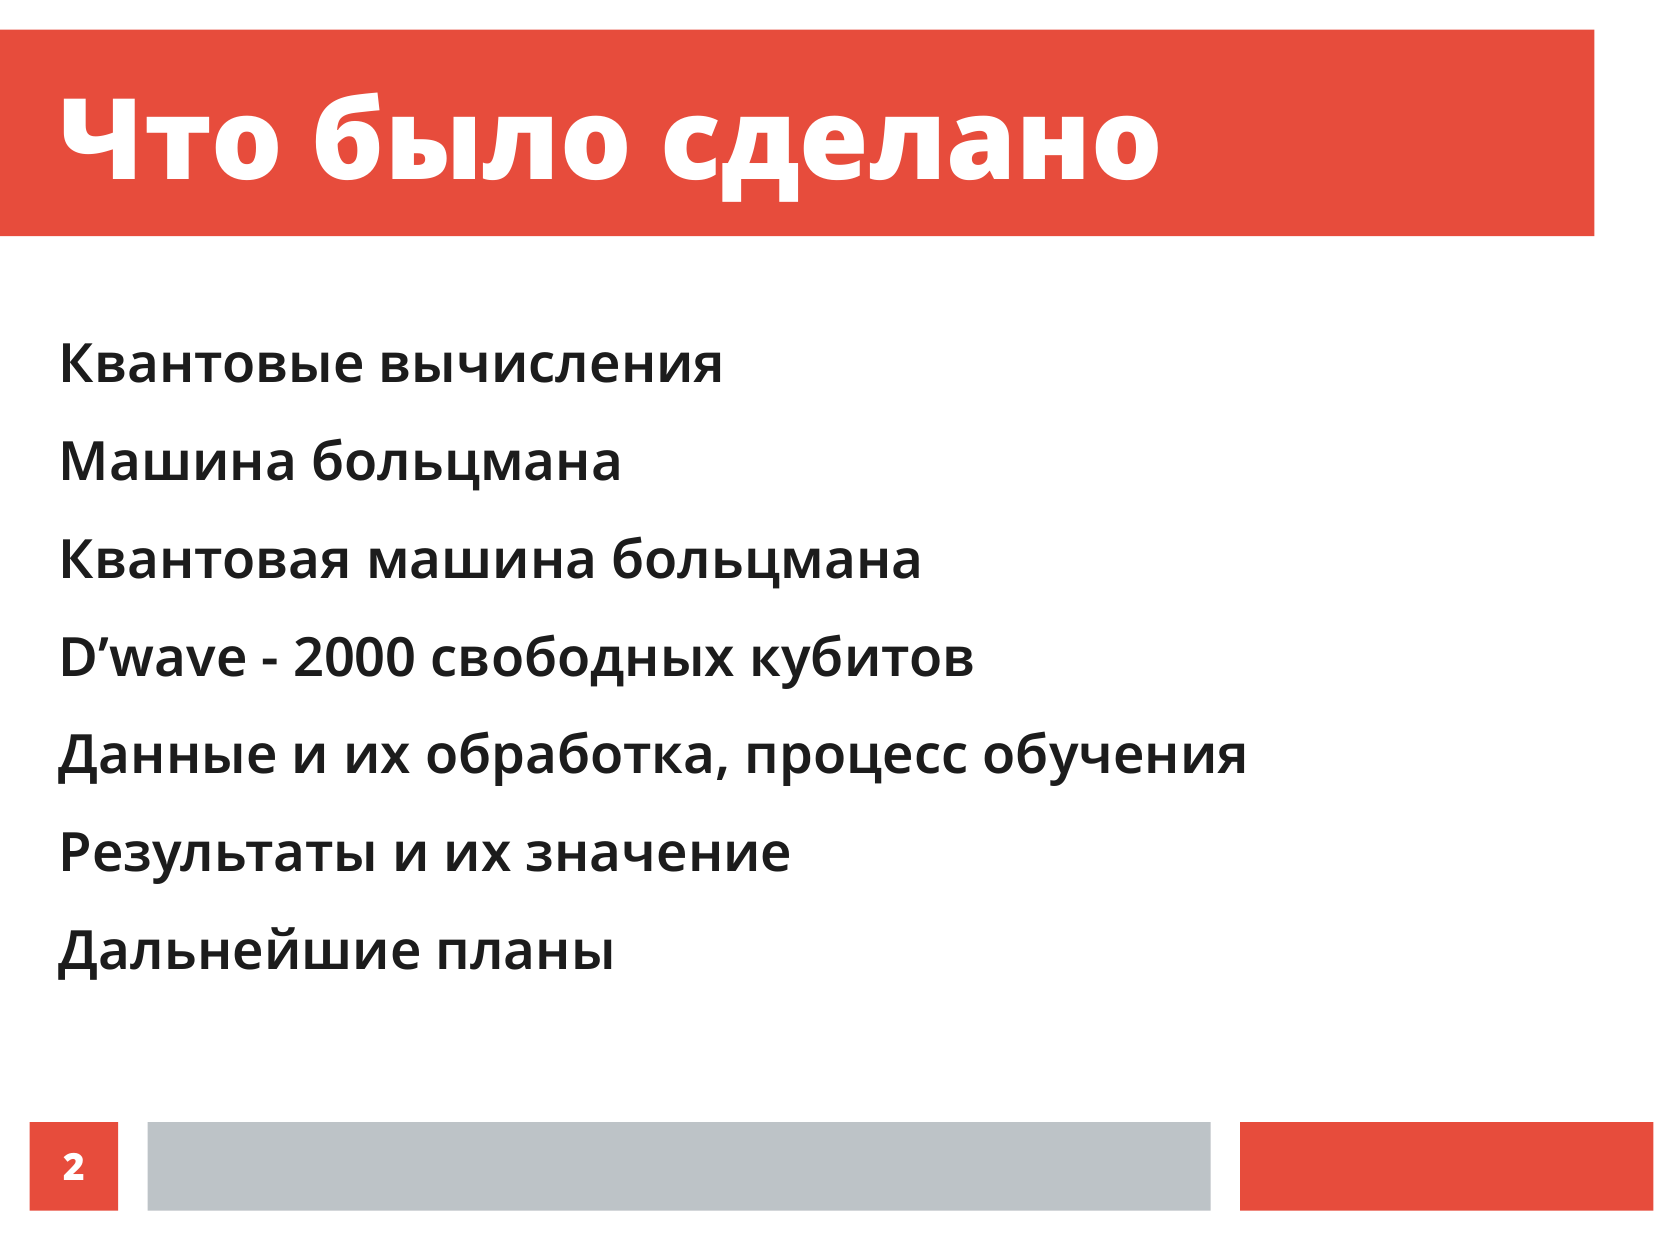

# Что было сделано
Квантовые вычисления
Машина больцмана
Квантовая машина больцмана
D’wave - 2000 свободных кубитов
Данные и их обработка, процесс обучения
Результаты и их значение
Дальнейшие планы
2